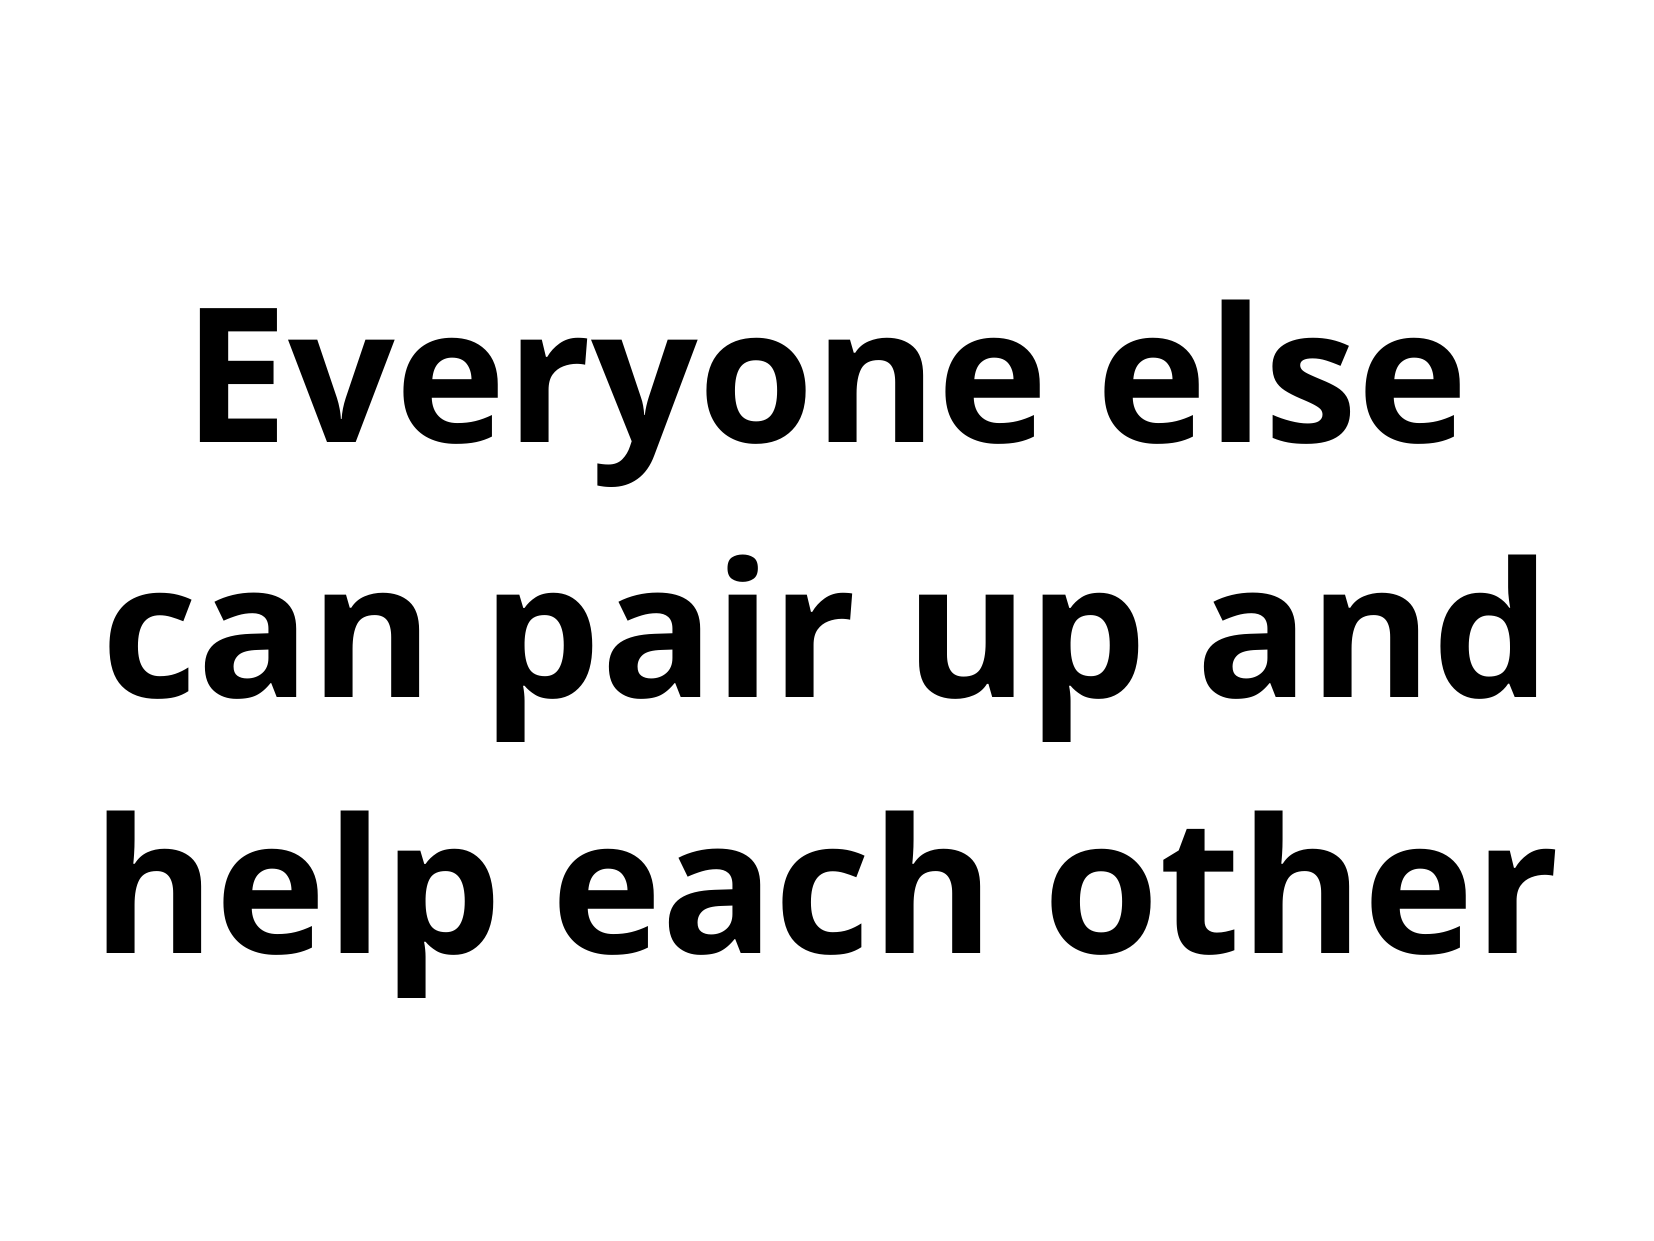

# Everyone else can pair up and help each other